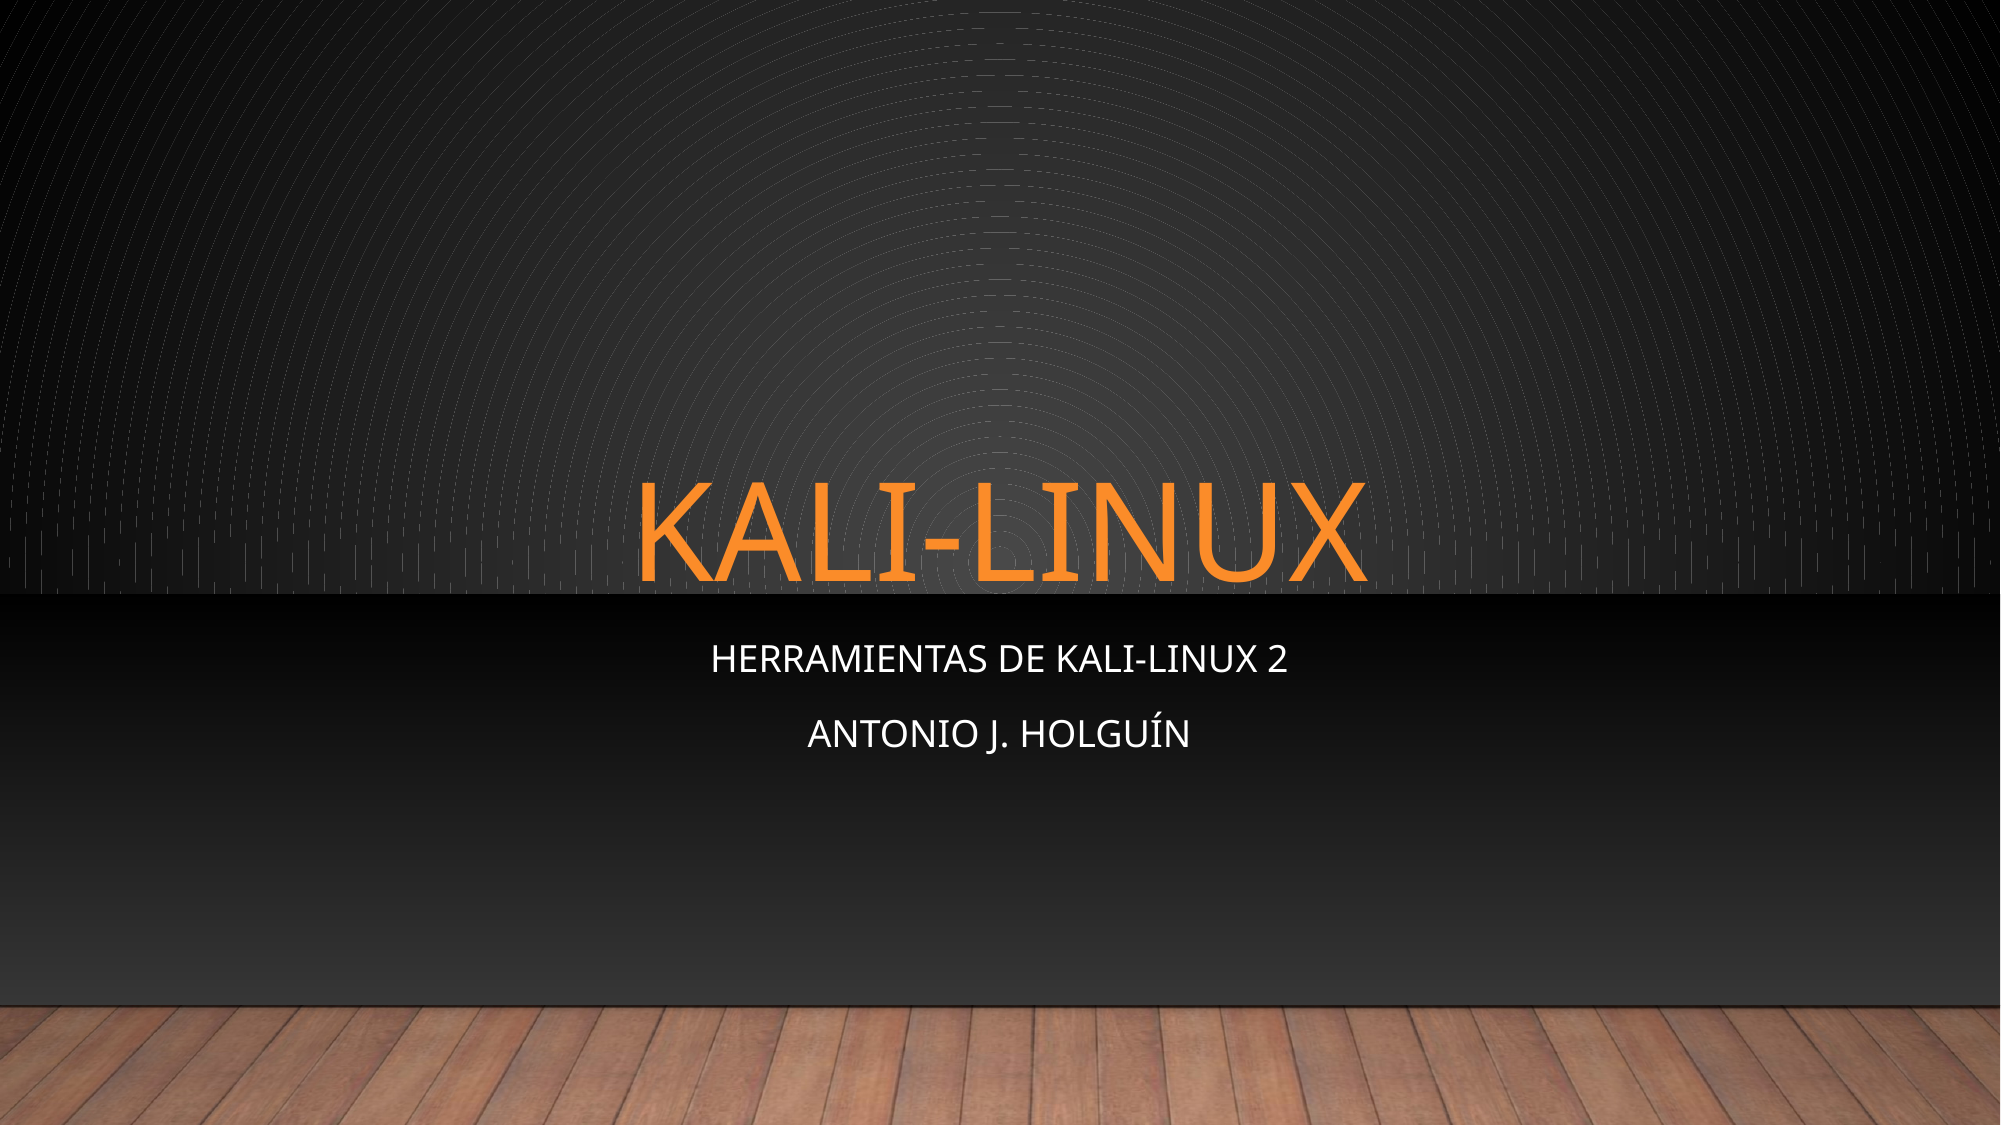

# Kali-linux
Herramientas de kali-Linux 2
Antonio j. holguín